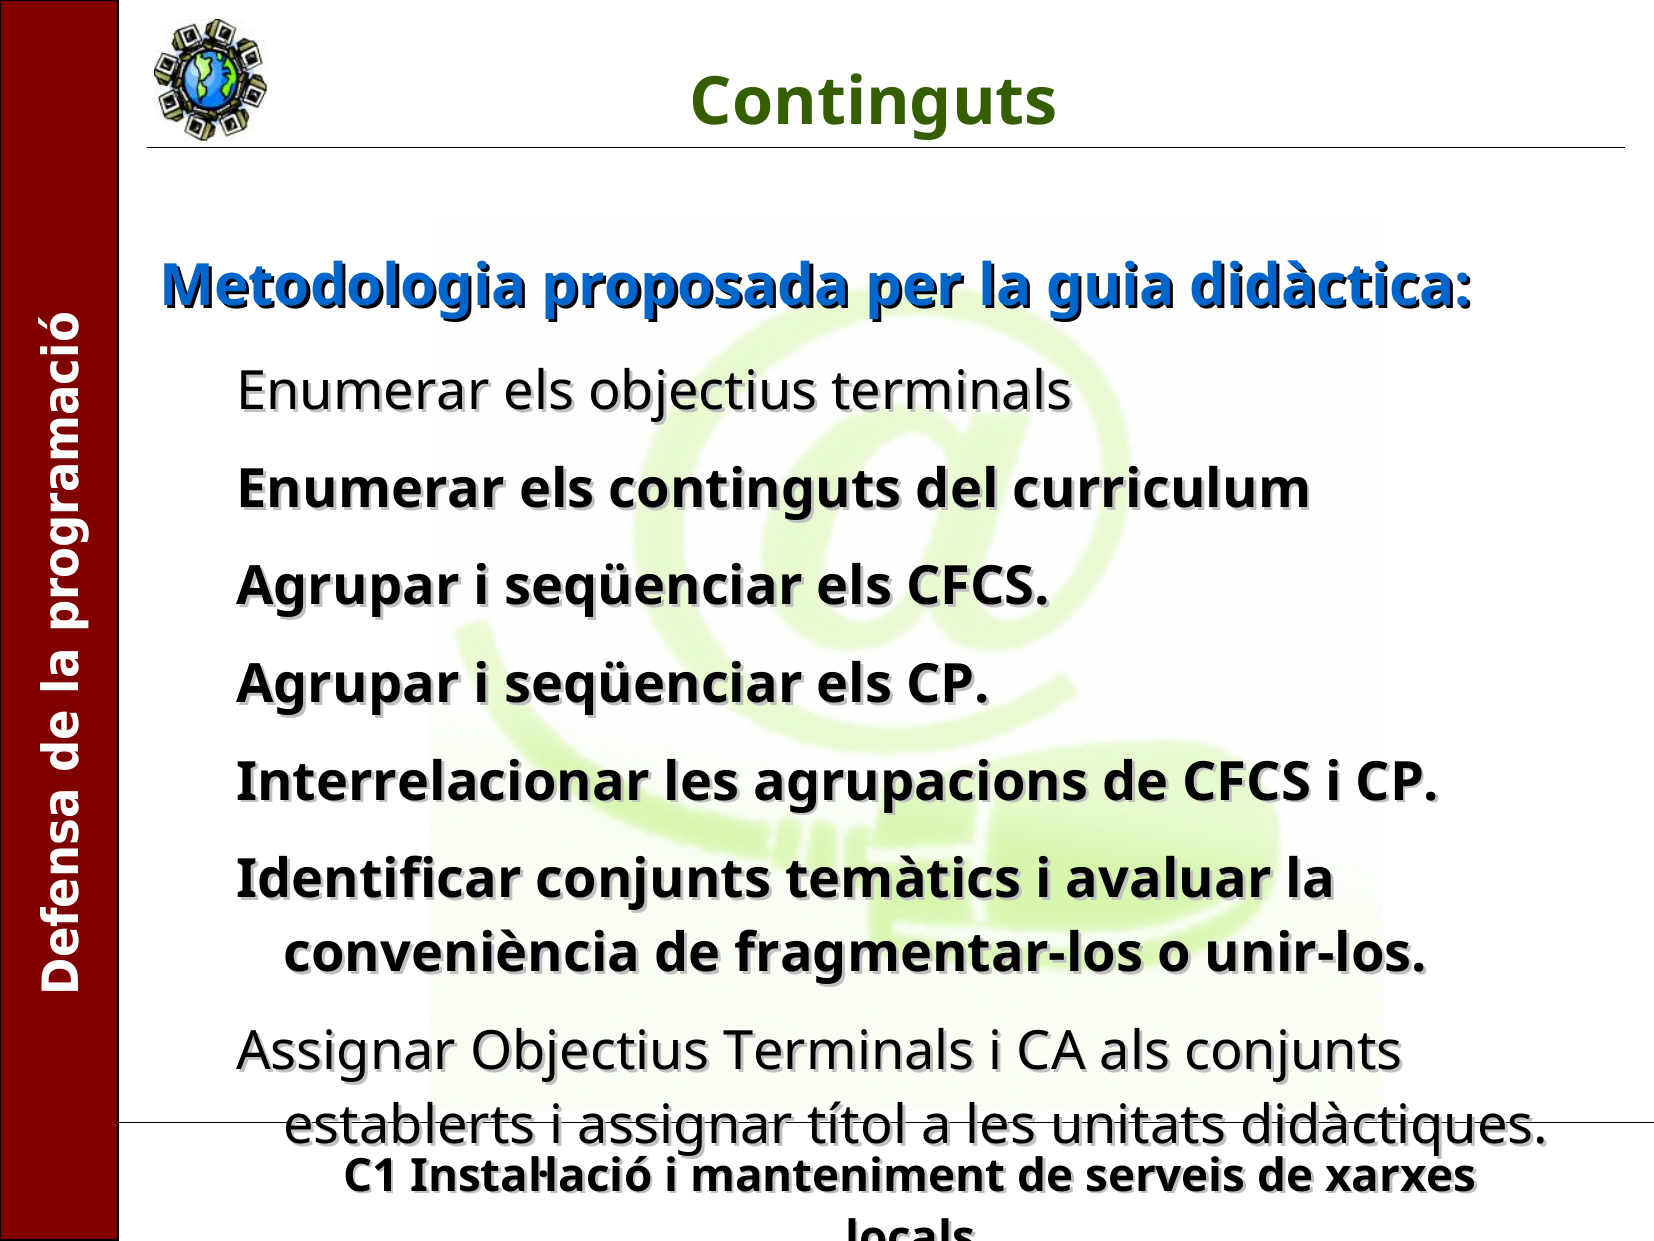

# Continguts
Metodologia proposada per la guia didàctica:
Enumerar els objectius terminals
Enumerar els continguts del curriculum
Agrupar i seqüenciar els CFCS.
Agrupar i seqüenciar els CP.
Interrelacionar les agrupacions de CFCS i CP.
Identificar conjunts temàtics i avaluar la conveniència de fragmentar-los o unir-los.
Assignar Objectius Terminals i CA als conjunts establerts i assignar títol a les unitats didàctiques.